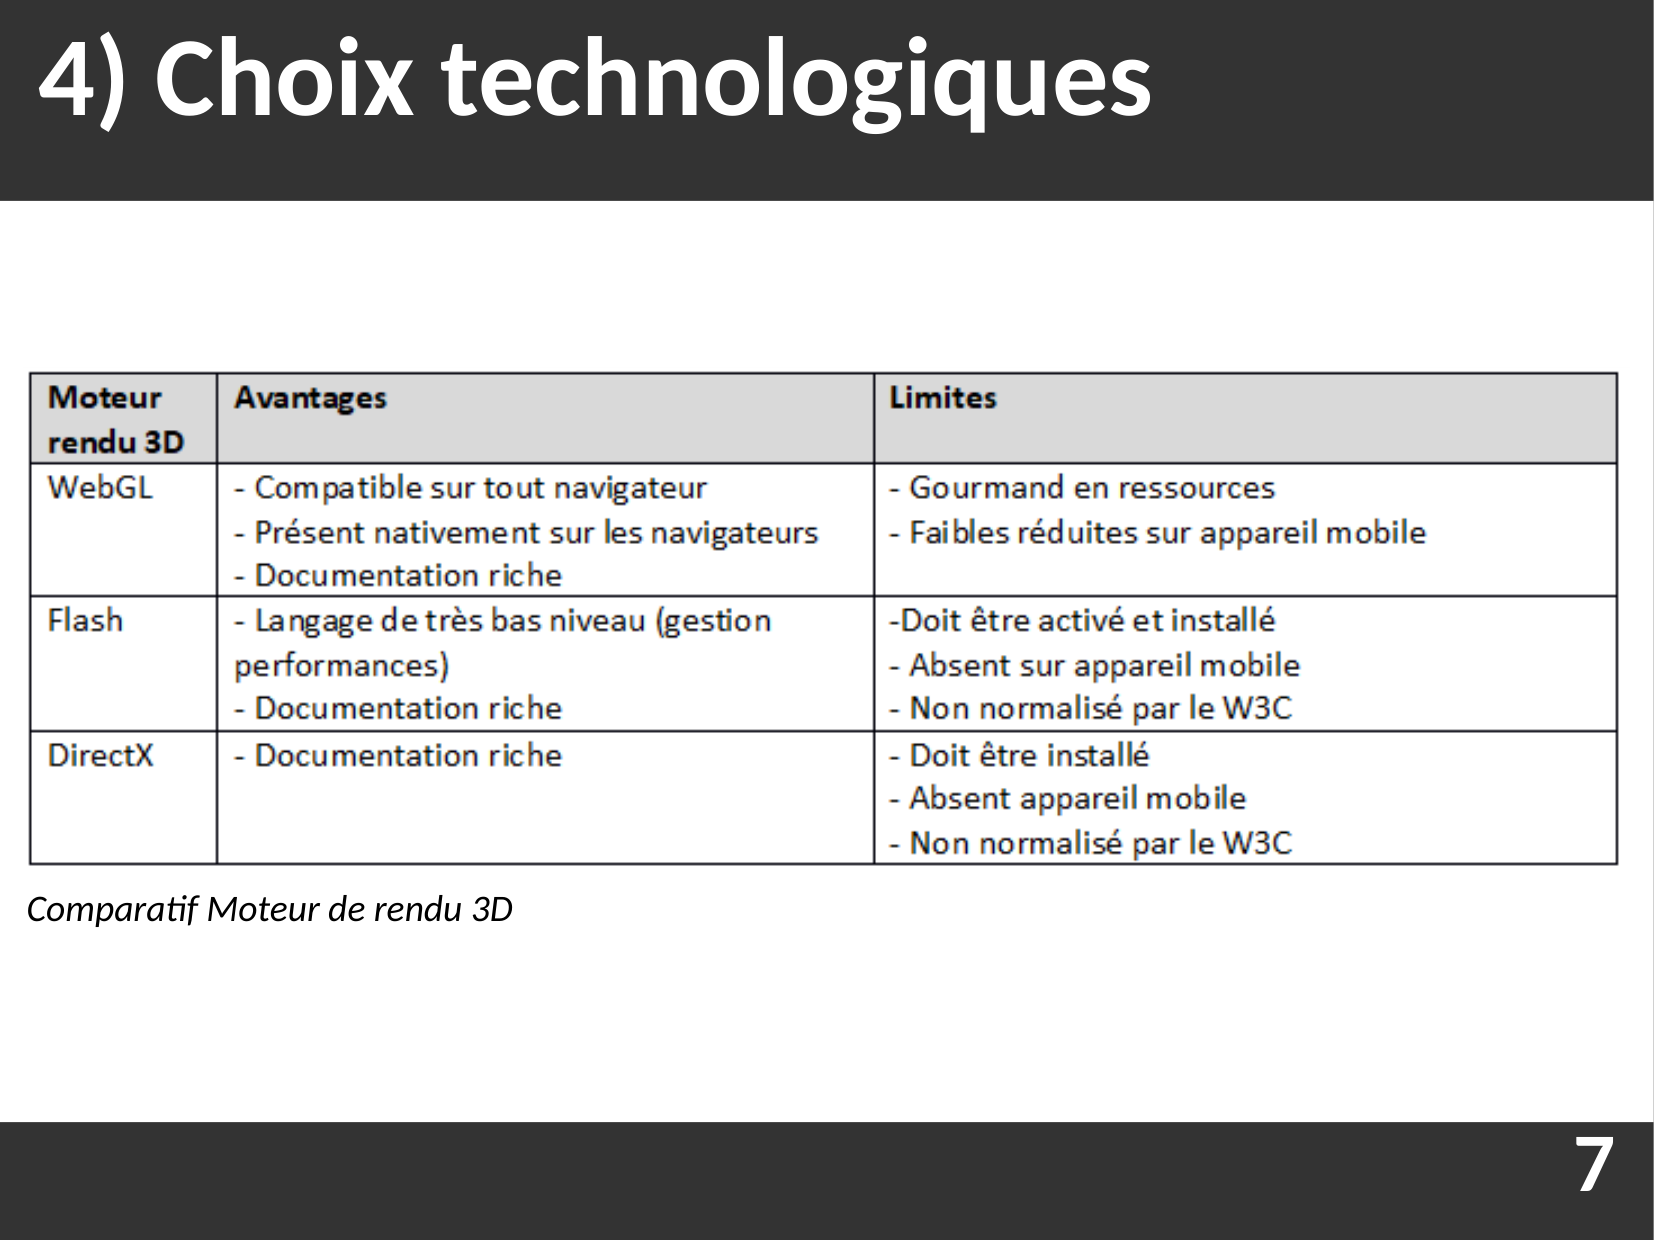

4) Choix technologiques
Comparatif Moteur de rendu 3D
7